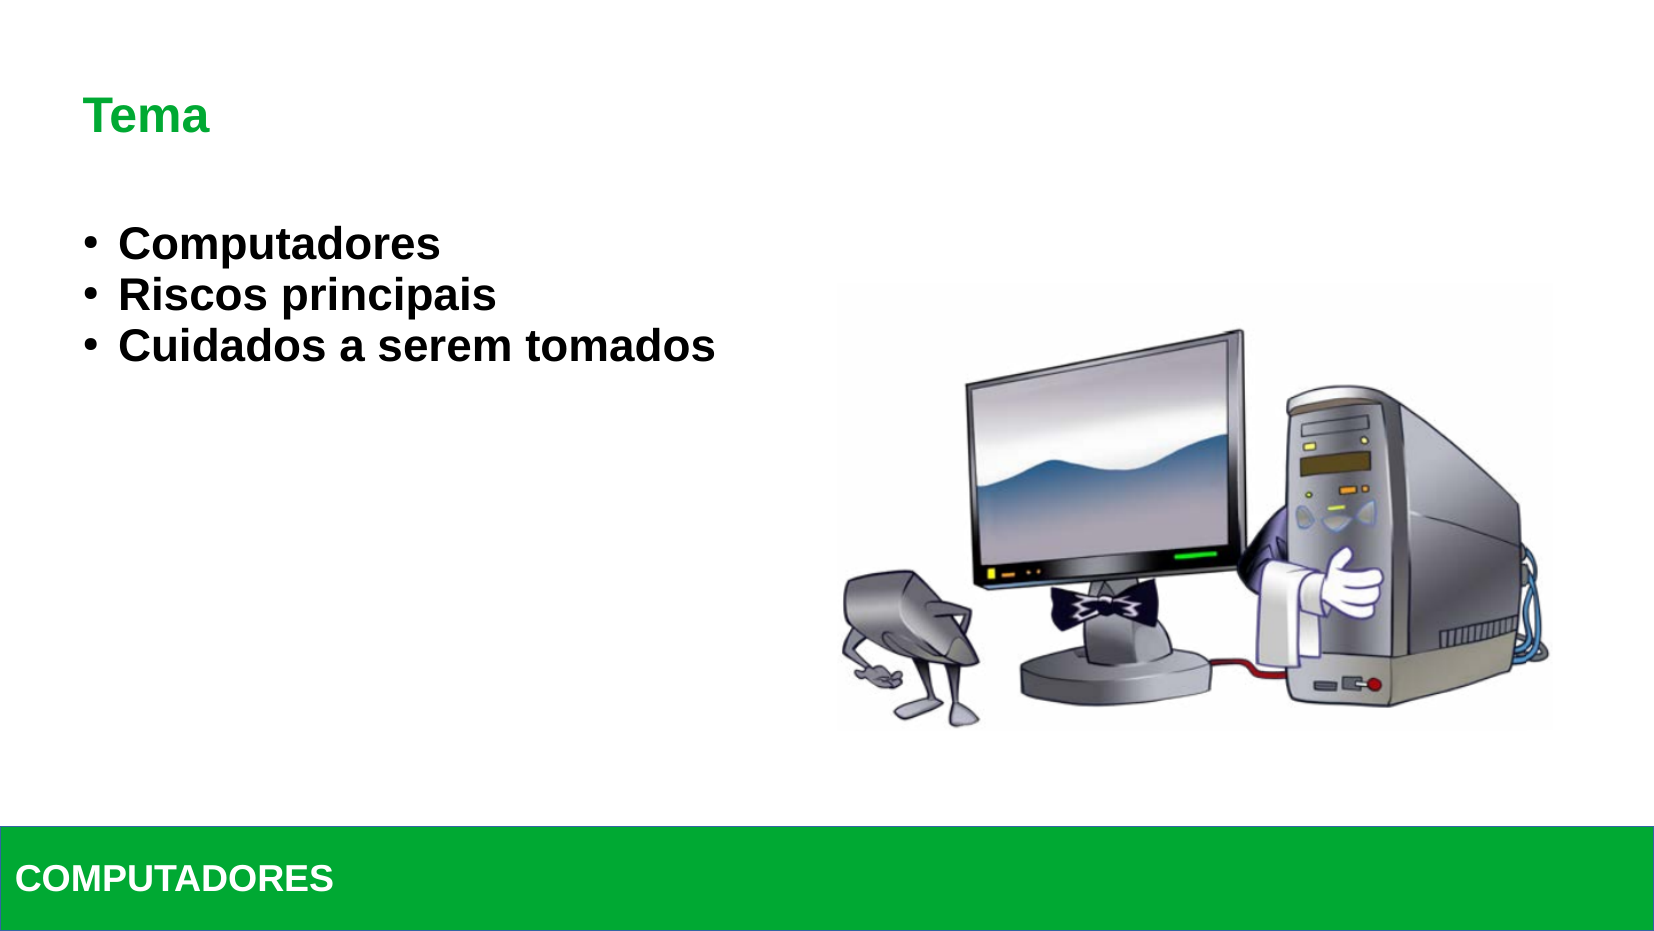

# Tema
Computadores
Riscos principais
Cuidados a serem tomados
COMPUTADORES